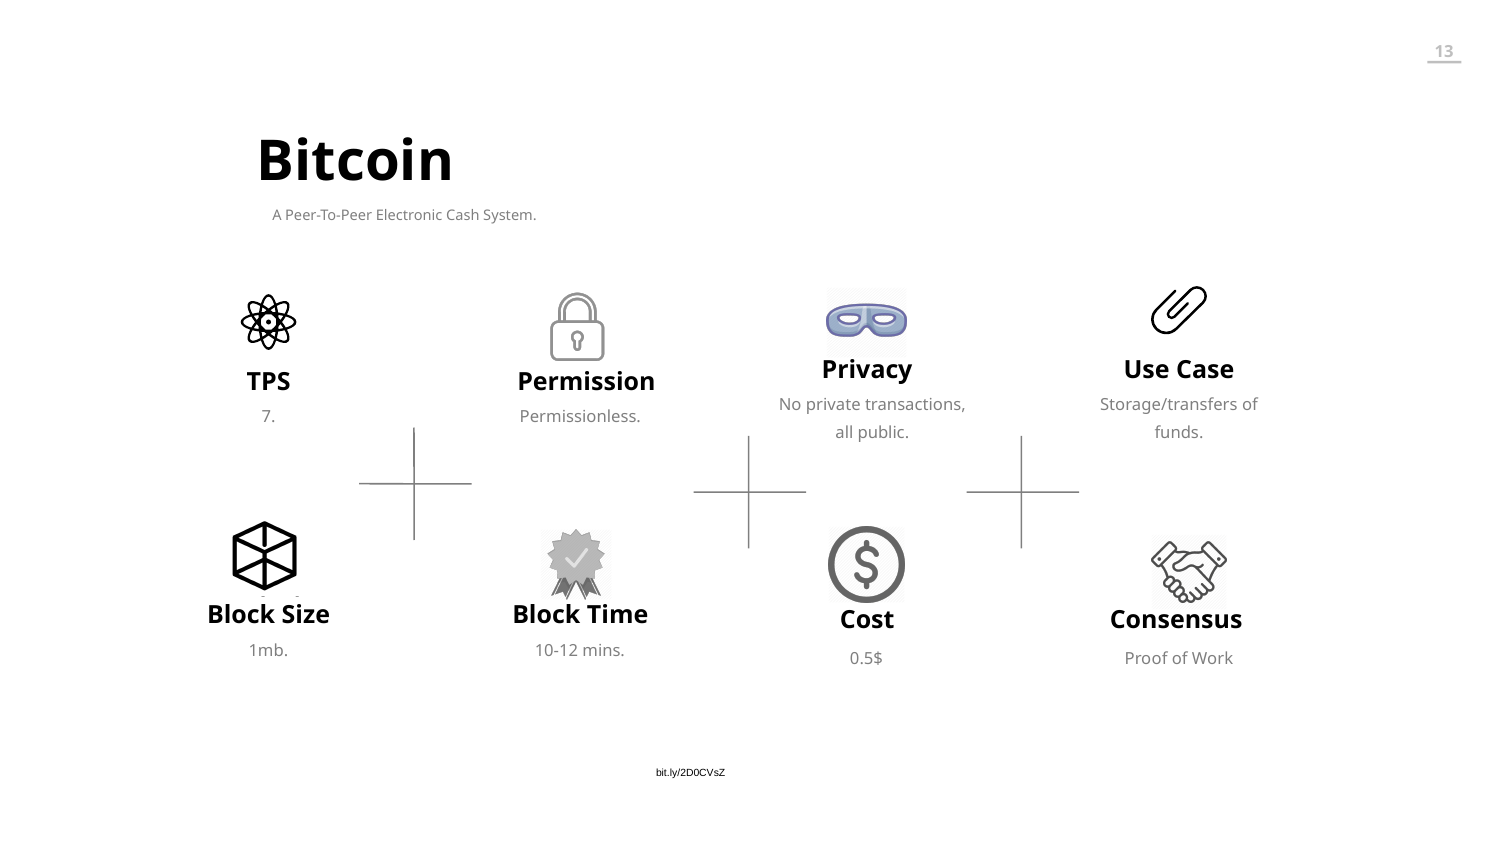

Bitcoin
 A Peer-To-Peer Electronic Cash System.
Privacy
Use Case
No private transactions, all public.
Storage/transfers of funds.
Cost
Consensus
0.5$
Proof of Work
TPS
Permission
7.
Permissionless.
Block Size
Block Time
1mb.
10-12 mins.
 bit.ly/2D0CVsZ